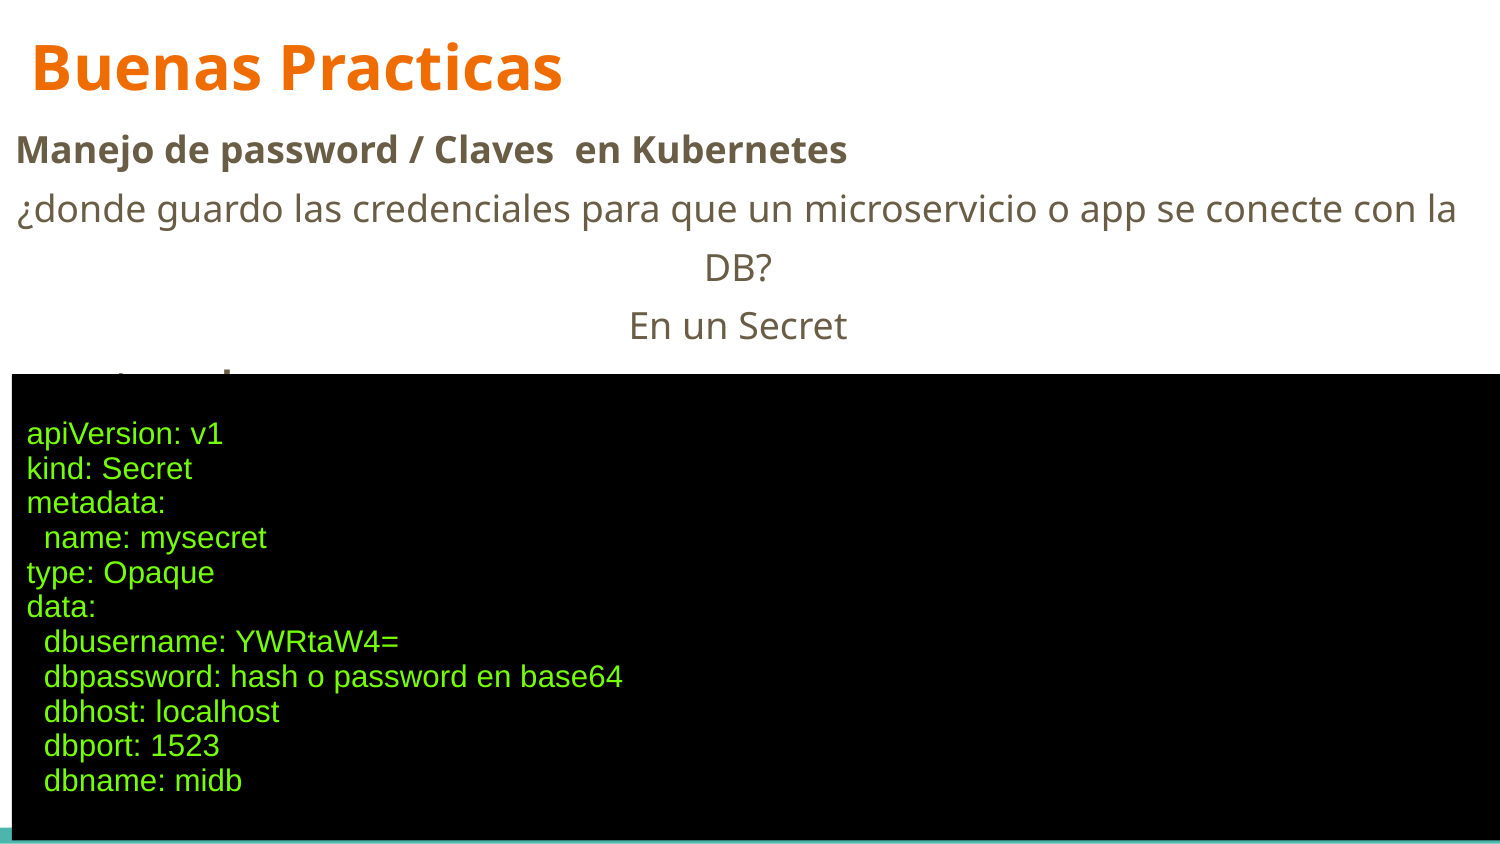

Buenas Practicas
# Manejo de password / Claves en Kubernetes
¿donde guardo las credenciales para que un microservicio o app se conecte con la DB?
En un Secret
secret.yaml
apiVersion: v1
kind: Secret
metadata:
 name: mysecret
type: Opaque
data:
 dbusername: YWRtaW4=
 dbpassword: hash o password en base64
 dbhost: localhost
 dbport: 1523
 dbname: midb